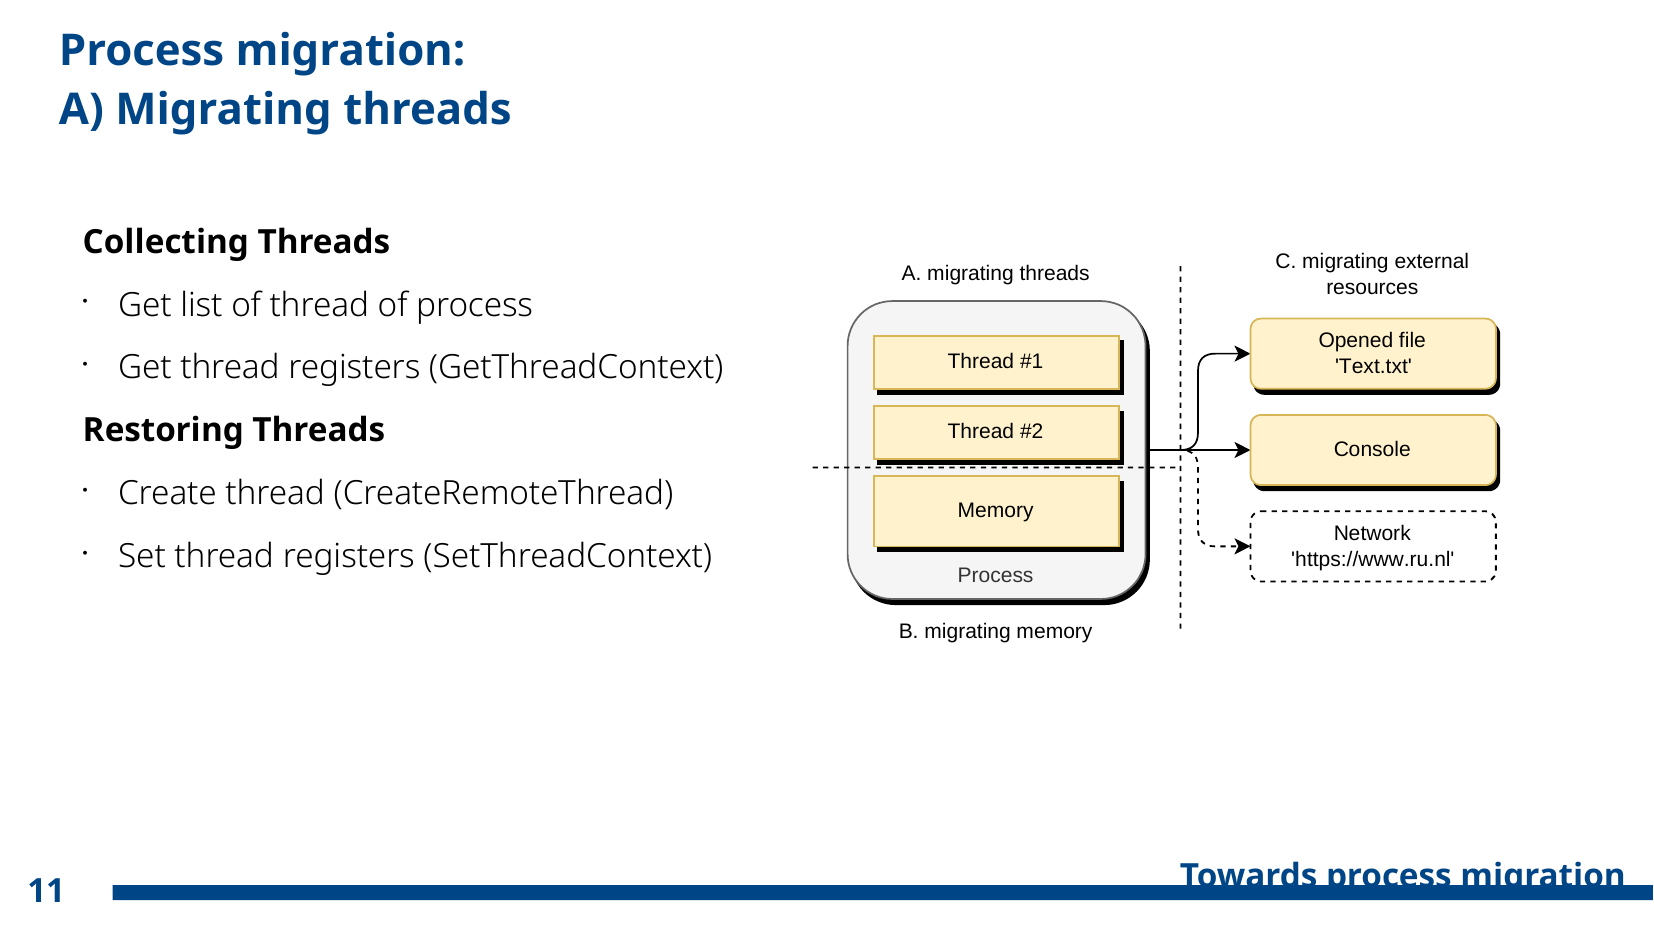

# Process migration: A) Migrating threads
Collecting Threads
Get list of thread of process
Get thread registers (GetThreadContext)
Restoring Threads
Create thread (CreateRemoteThread)
Set thread registers (SetThreadContext)